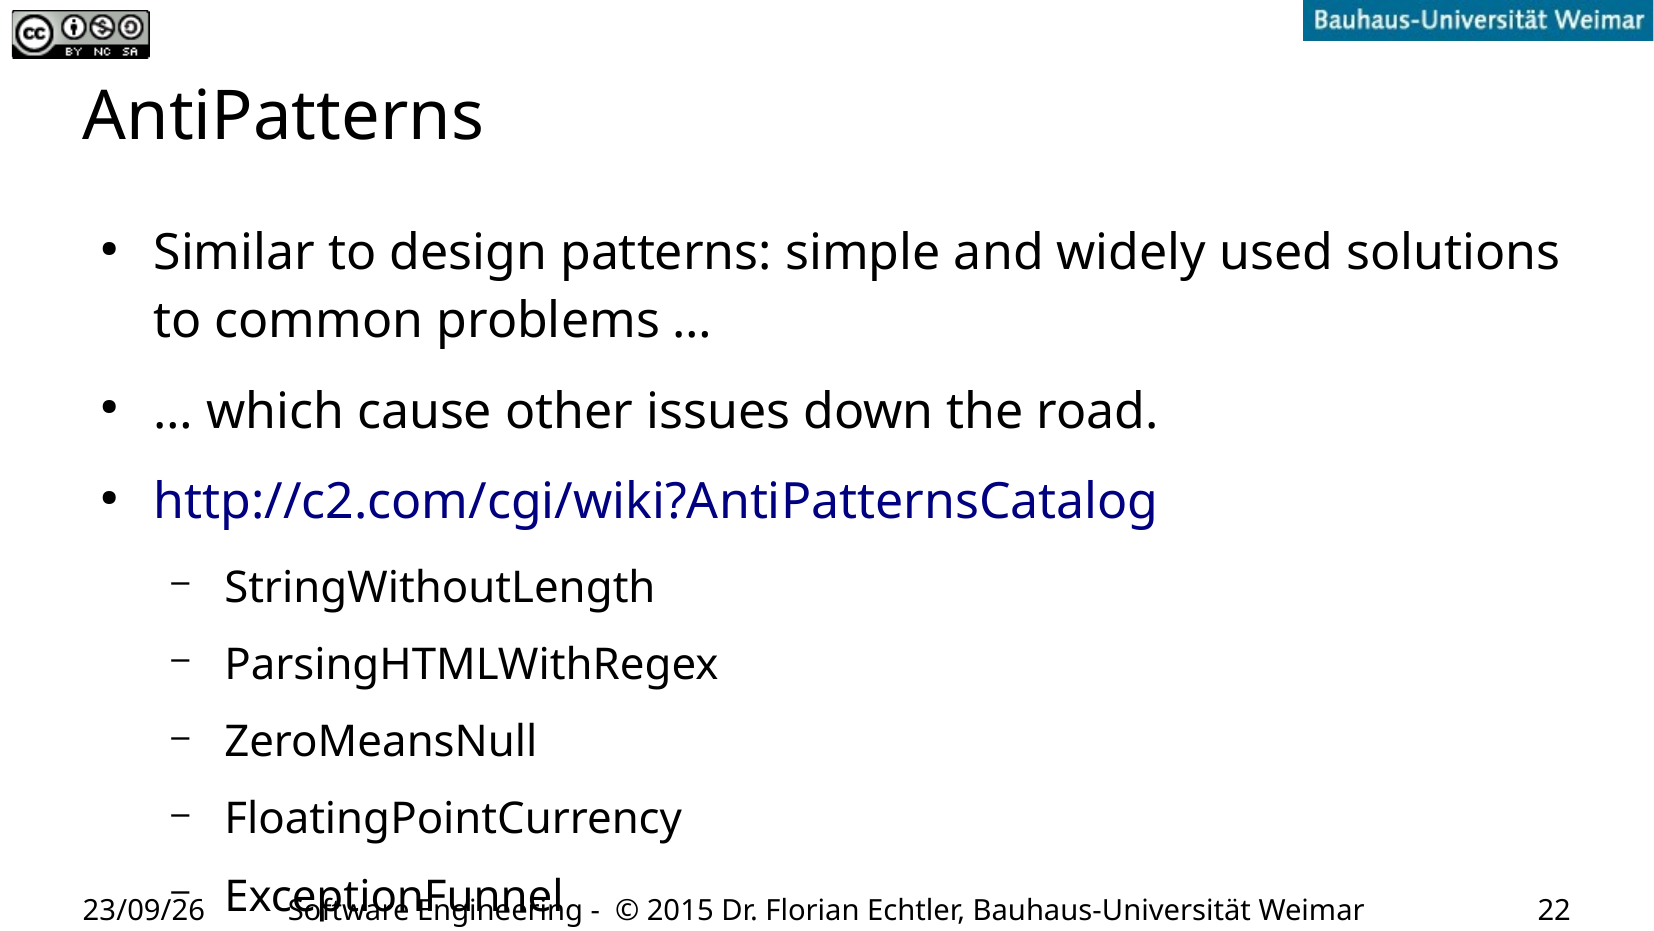

# AntiPatterns
Similar to design patterns: simple and widely used solutions to common problems …
… which cause other issues down the road.
http://c2.com/cgi/wiki?AntiPatternsCatalog
StringWithoutLength
ParsingHTMLWithRegex
ZeroMeansNull
FloatingPointCurrency
ExceptionFunnel
Software Engineering - © 2015 Dr. Florian Echtler, Bauhaus-Universität Weimar
22